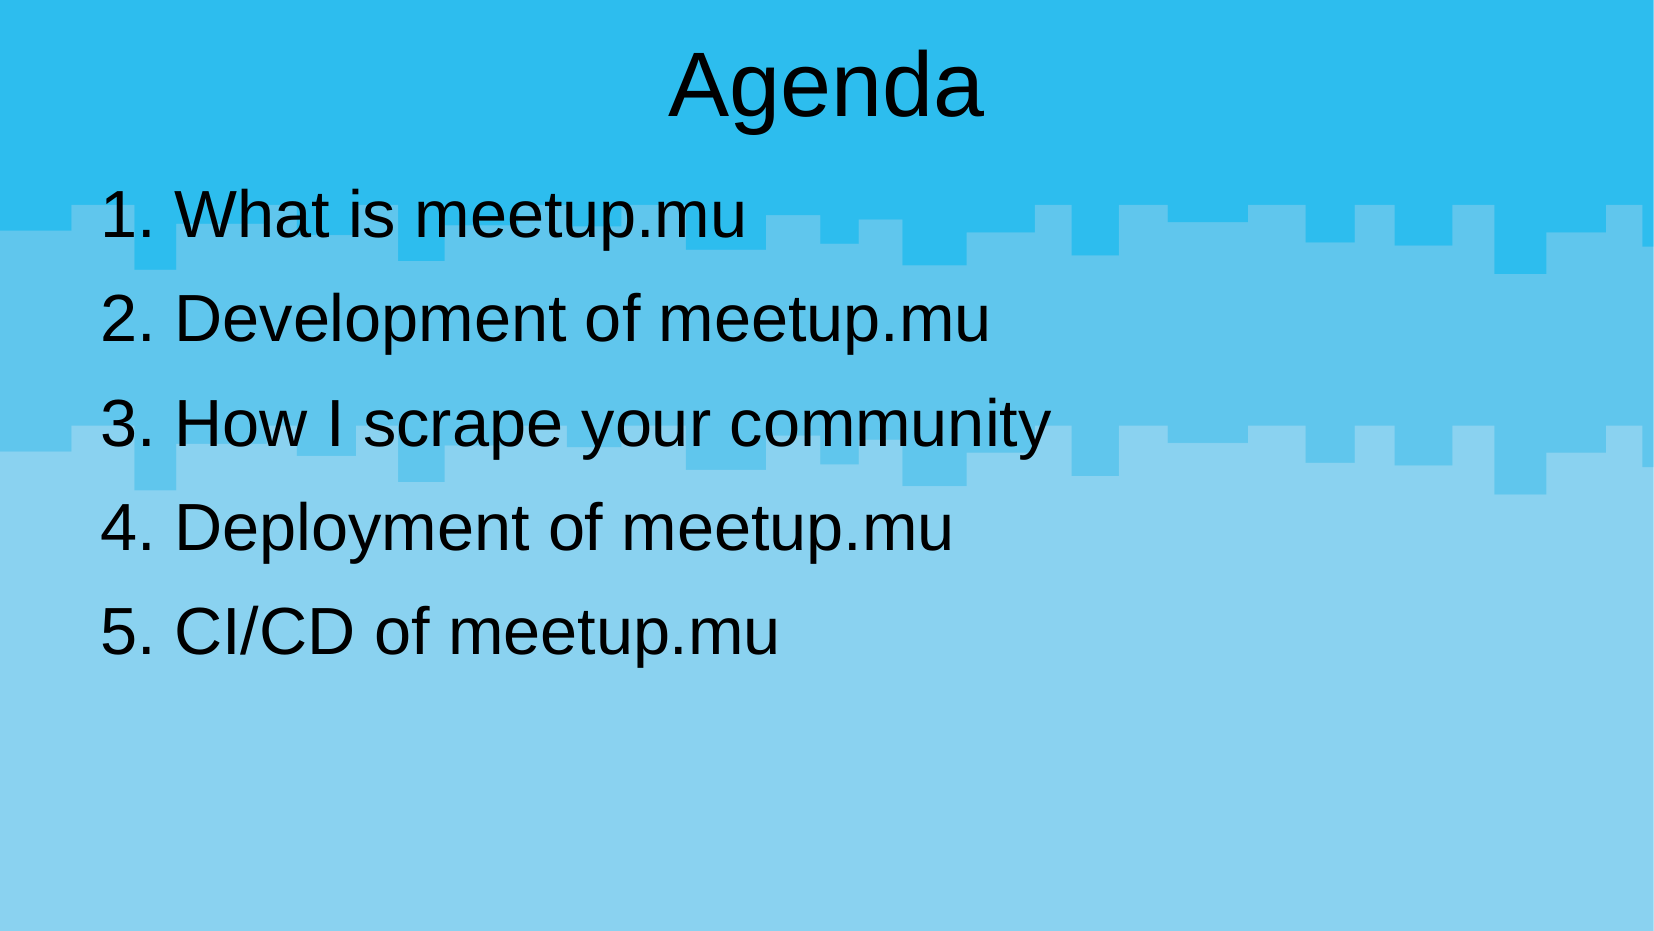

# Agenda
 What is meetup.mu
 Development of meetup.mu
 How I scrape your community
 Deployment of meetup.mu
 CI/CD of meetup.mu